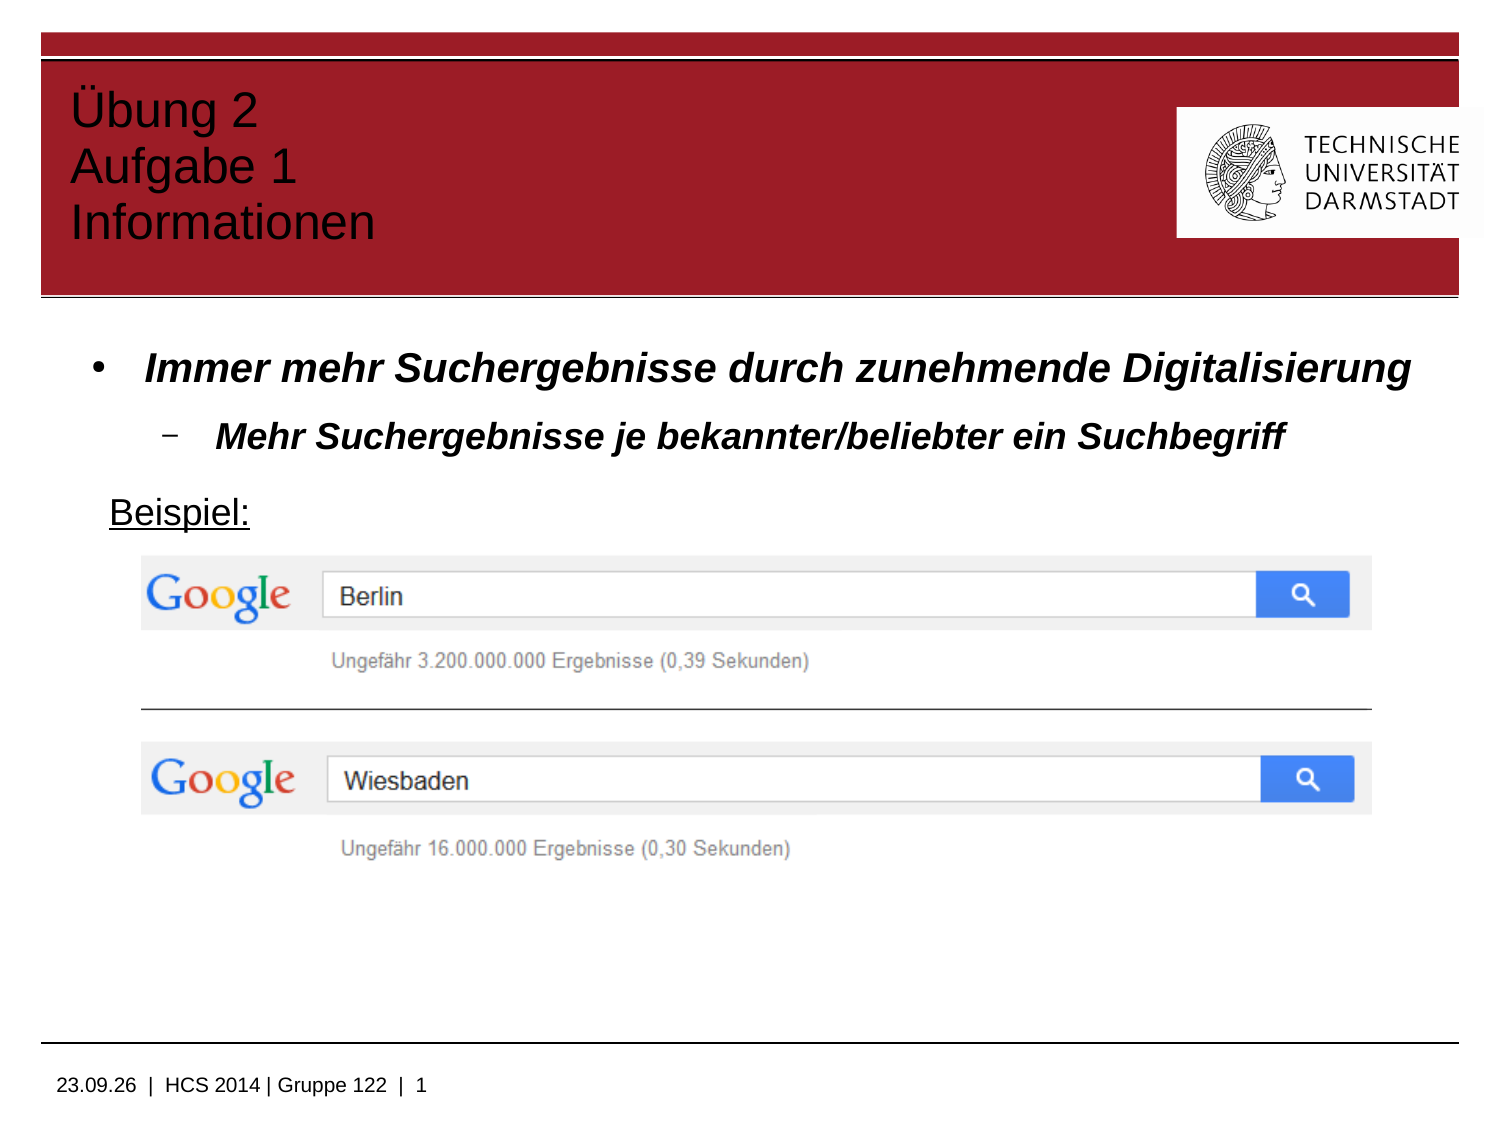

# Übung 2 Aufgabe 1 Informationen
Immer mehr Suchergebnisse durch zunehmende Digitalisierung
Mehr Suchergebnisse je bekannter/beliebter ein Suchbegriff
Beispiel: